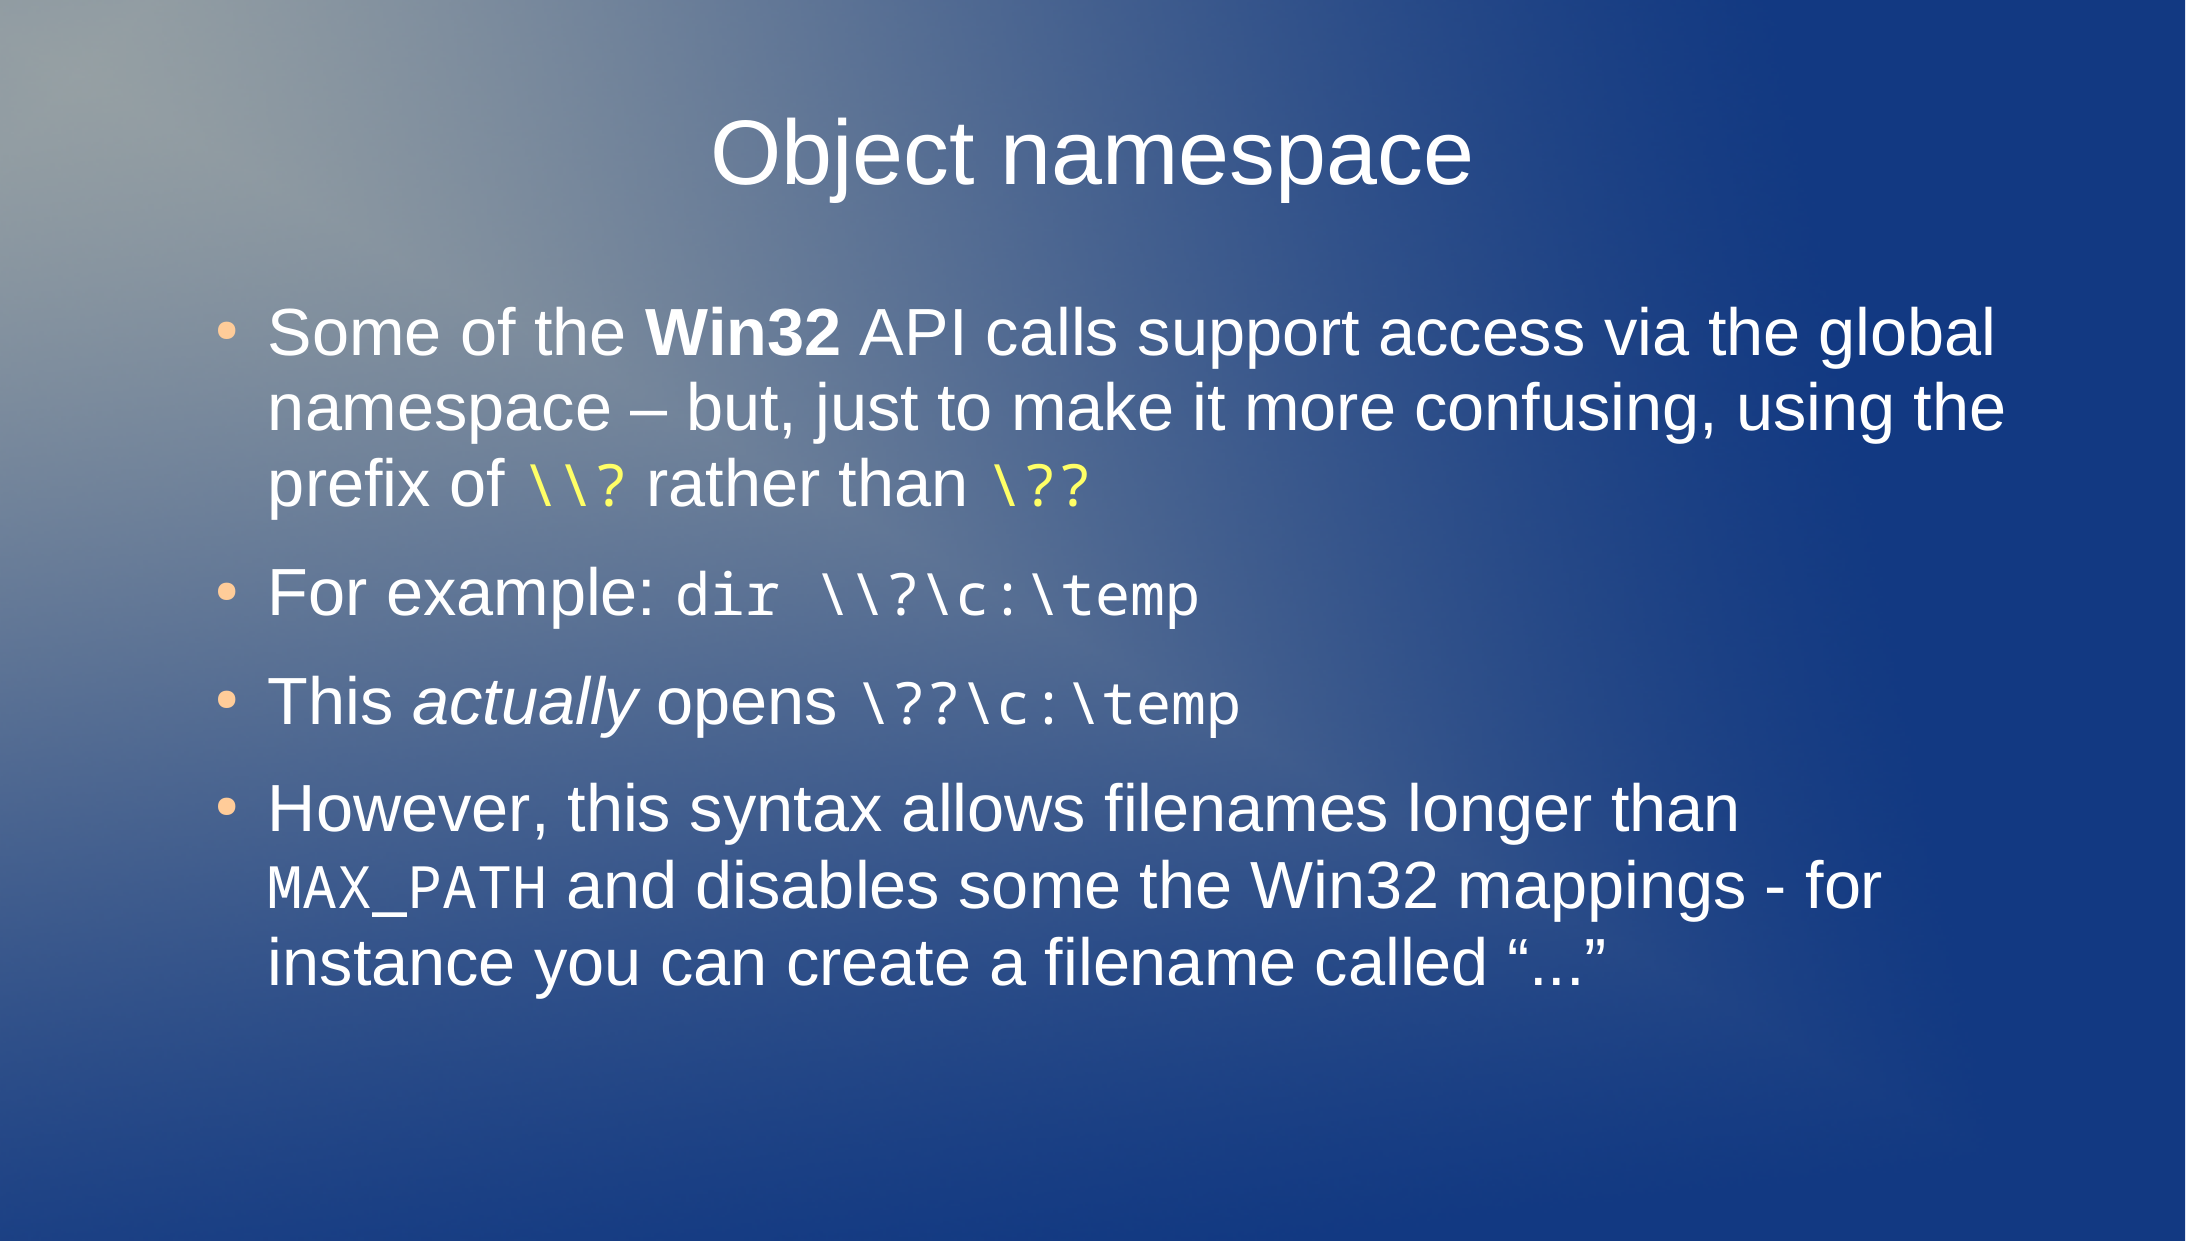

# Object namespace
Some of the Win32 API calls support access via the global namespace – but, just to make it more confusing, using the prefix of \\? rather than \??
For example: dir \\?\c:\temp
This actually opens \??\c:\temp
However, this syntax allows filenames longer than MAX_PATH and disables some the Win32 mappings - for instance you can create a filename called “...”